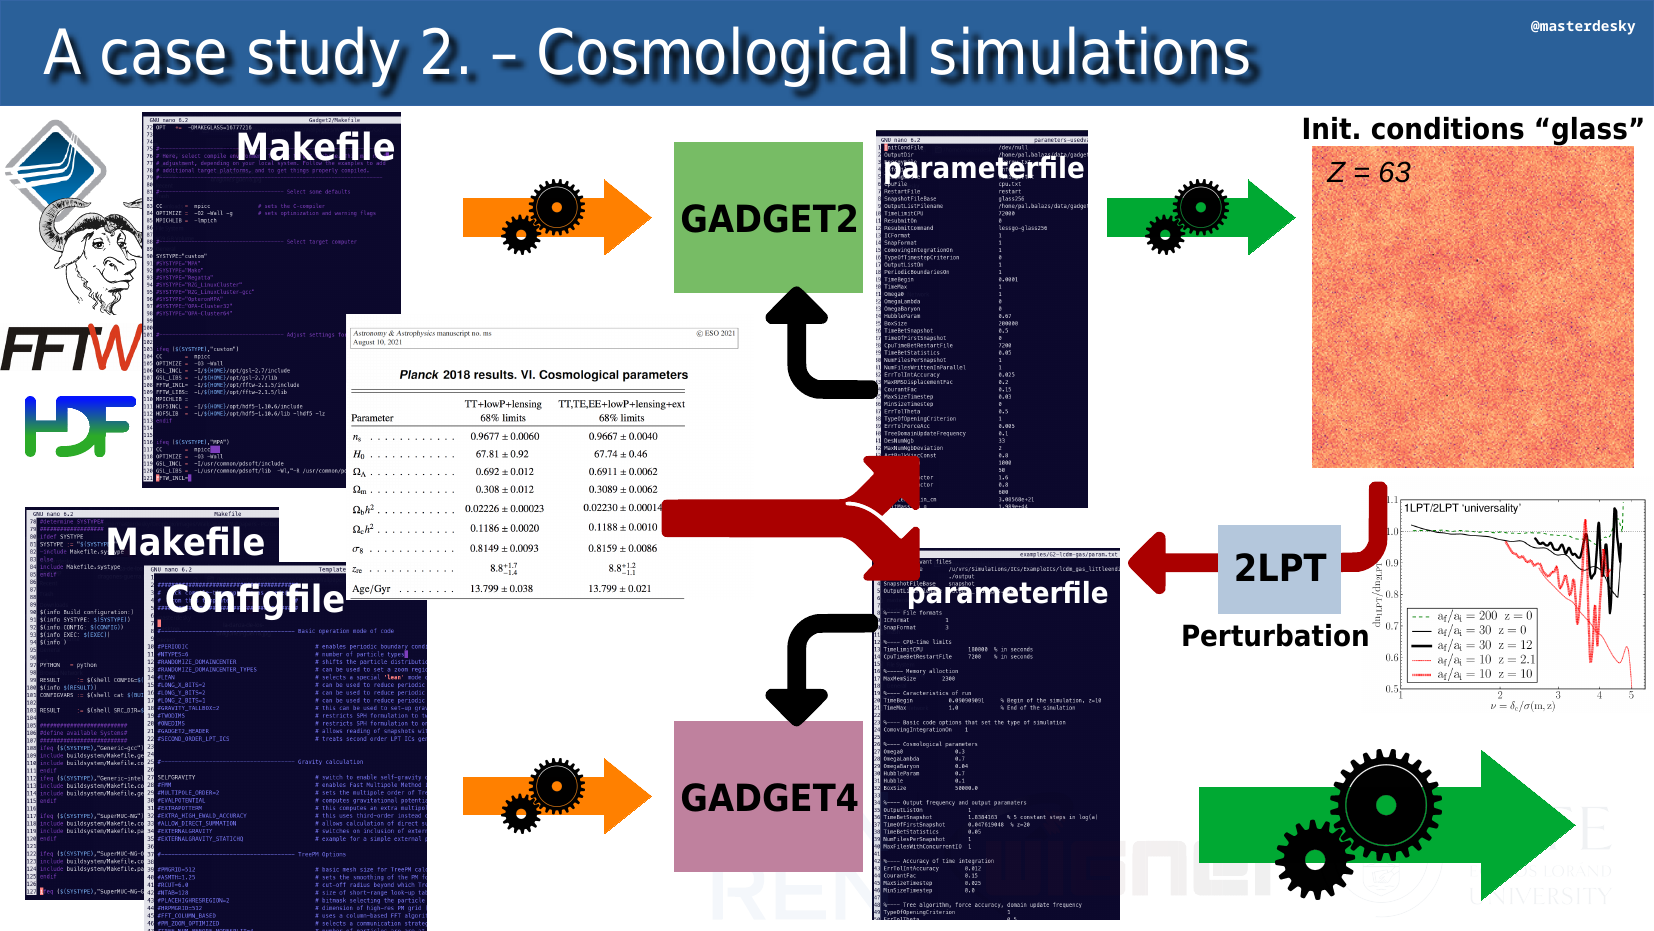

# A case study 2. – Cosmological simulations
@masterdesky
Init. conditions “glass”
Z = 63
Makefile
parameterfile
GADGET2
Makefile
2LPT
parameterfile
Configfile
Perturbation
GADGET4